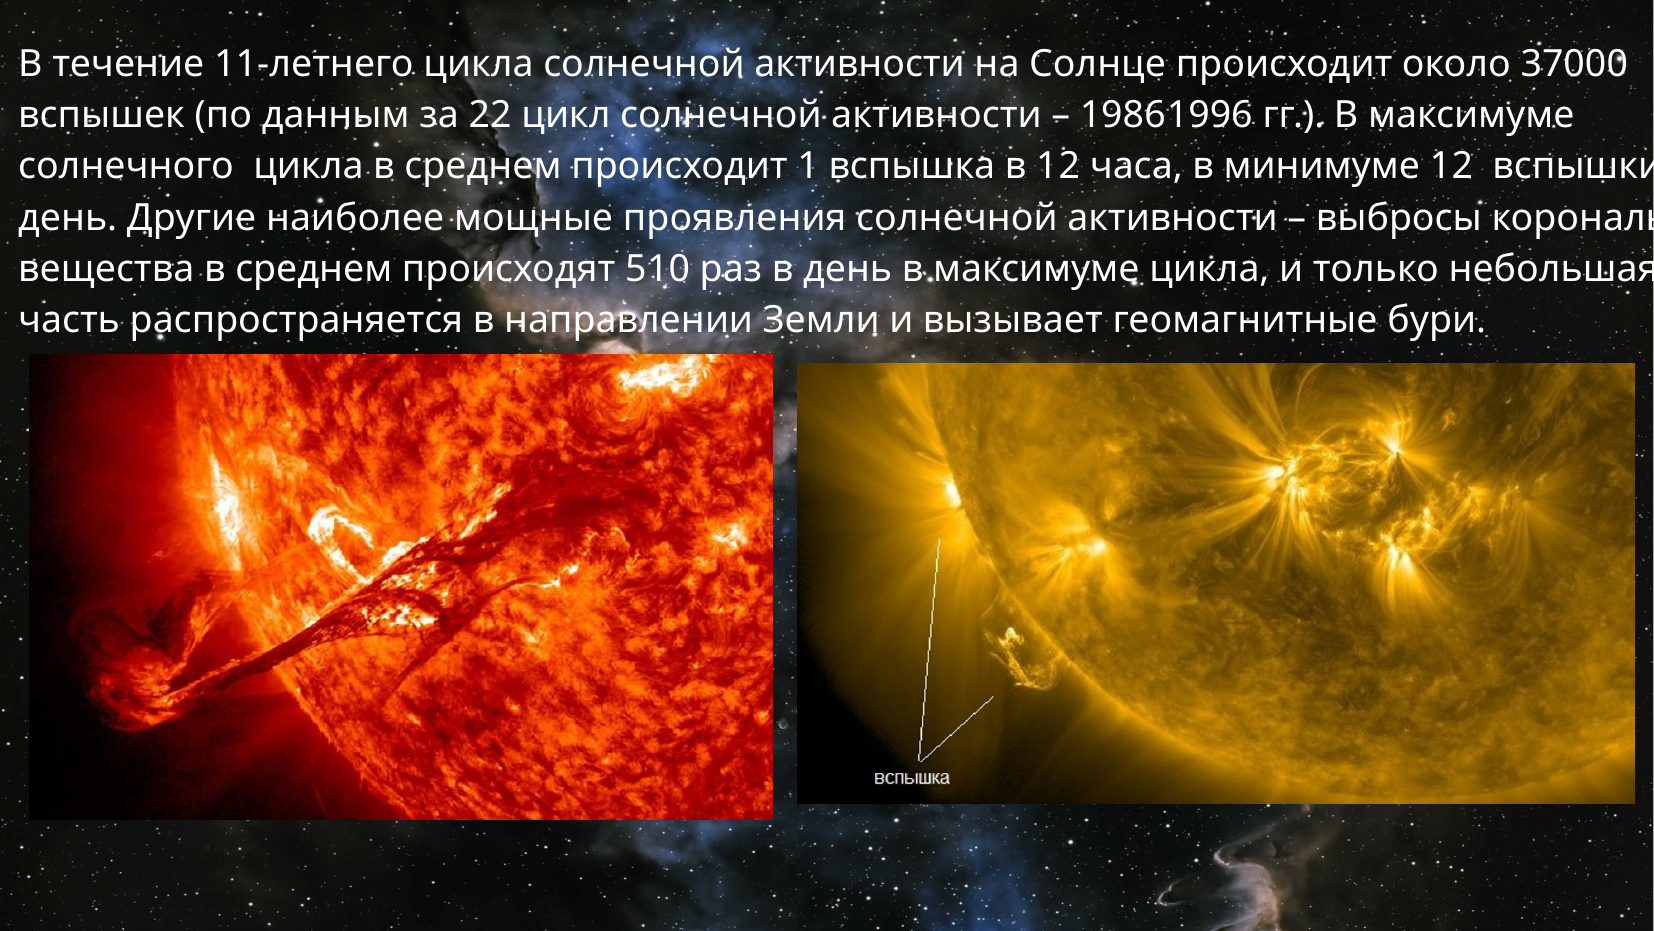

В течение 11-­летнего цикла солнечной активности на Солнце происходит около 37000
вспышек (по данным за 22 цикл солнечной активности – 1986­1996 гг.). В максимуме
солнечного цикла в среднем происходит 1 вспышка в 1­2 часа, в минимуме 1­2 вспышки в
день. Другие наиболее мощные проявления солнечной активности – выбросы коронального
вещества в среднем происходят 5­10 раз в день в максимуме цикла, и только небольшая их
часть распространяется в направлении Земли и вызывает геомагнитные бури.